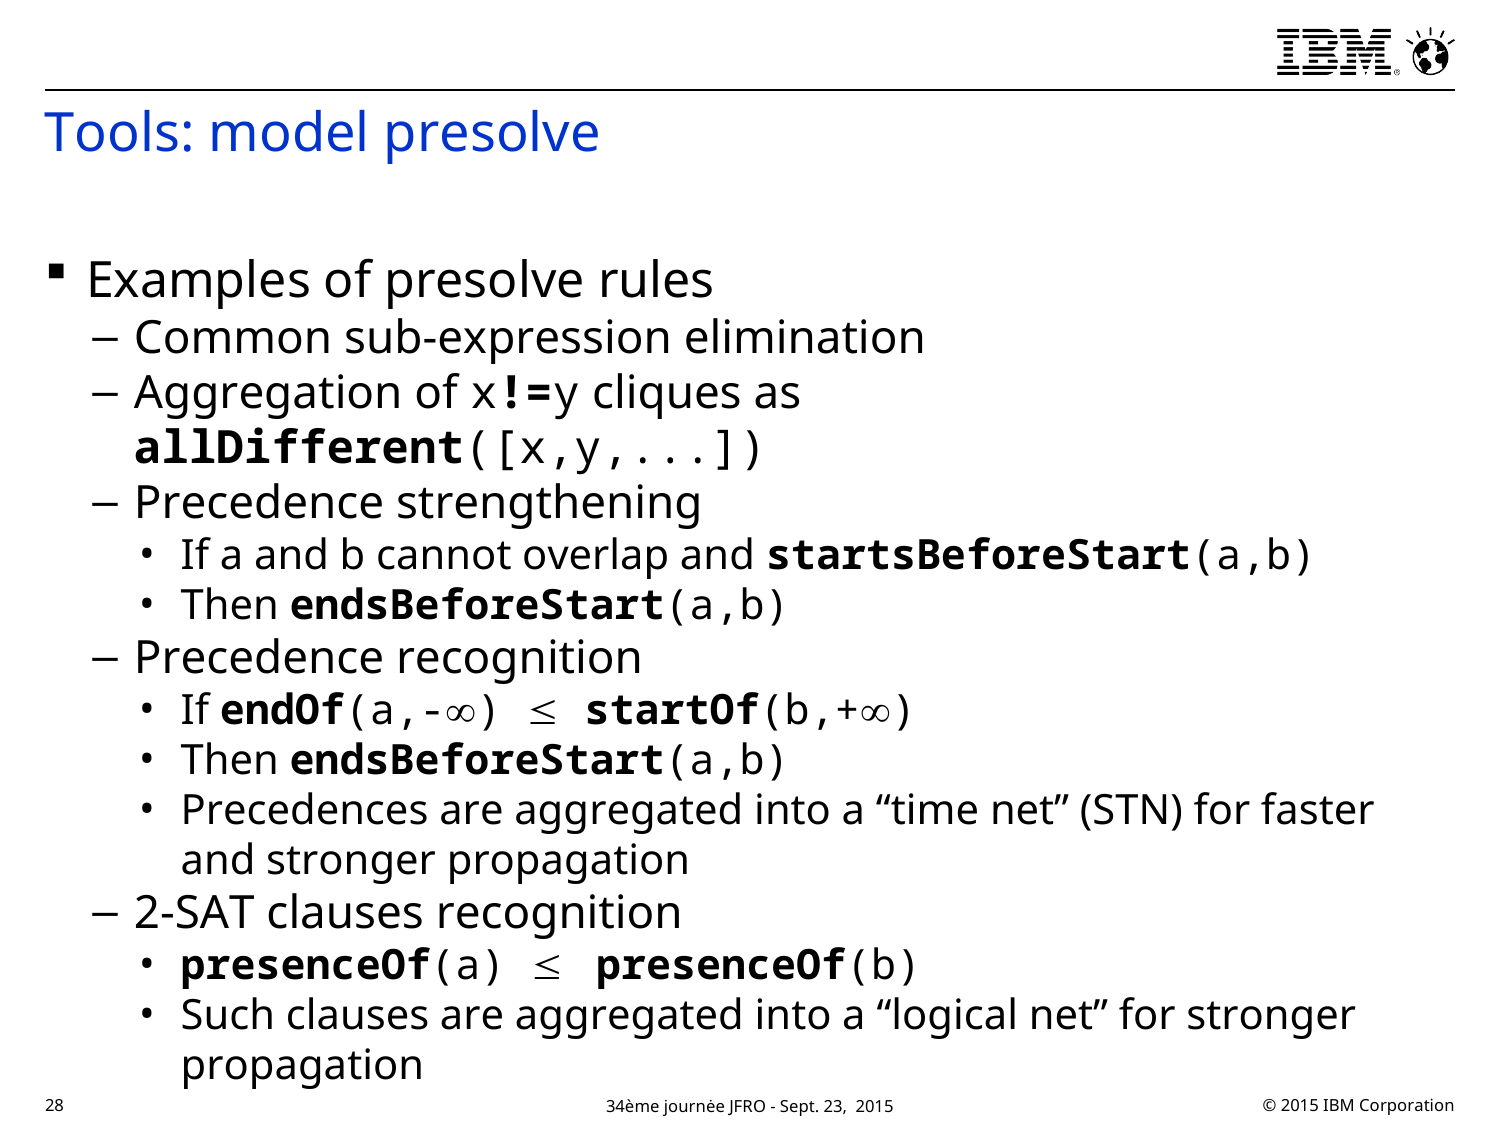

# Tools: model presolve
Examples of presolve rules
Common sub-expression elimination
Aggregation of x!=y cliques as allDifferent([x,y,...])
Precedence strengthening
If a and b cannot overlap and startsBeforeStart(a,b)
Then endsBeforeStart(a,b)
Precedence recognition
If endOf(a,-)  startOf(b,+)
Then endsBeforeStart(a,b)
Precedences are aggregated into a “time net” (STN) for faster and stronger propagation
2-SAT clauses recognition
presenceOf(a)  presenceOf(b)
Such clauses are aggregated into a “logical net” for stronger propagation
28